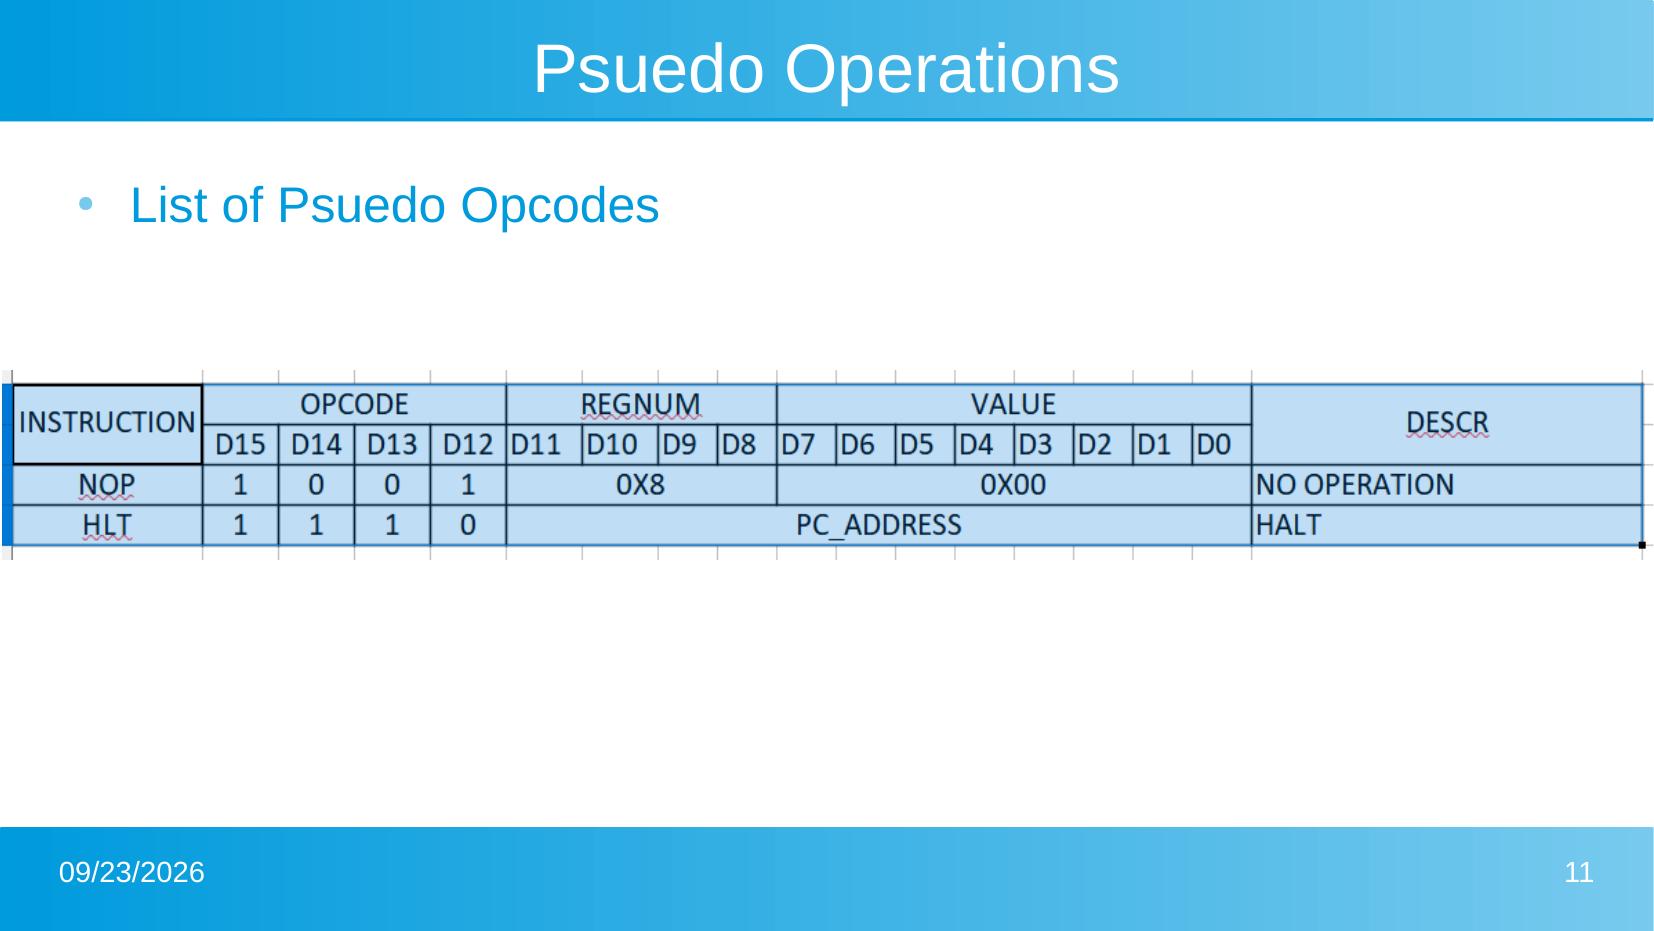

# Psuedo Operations
List of Psuedo Opcodes
11